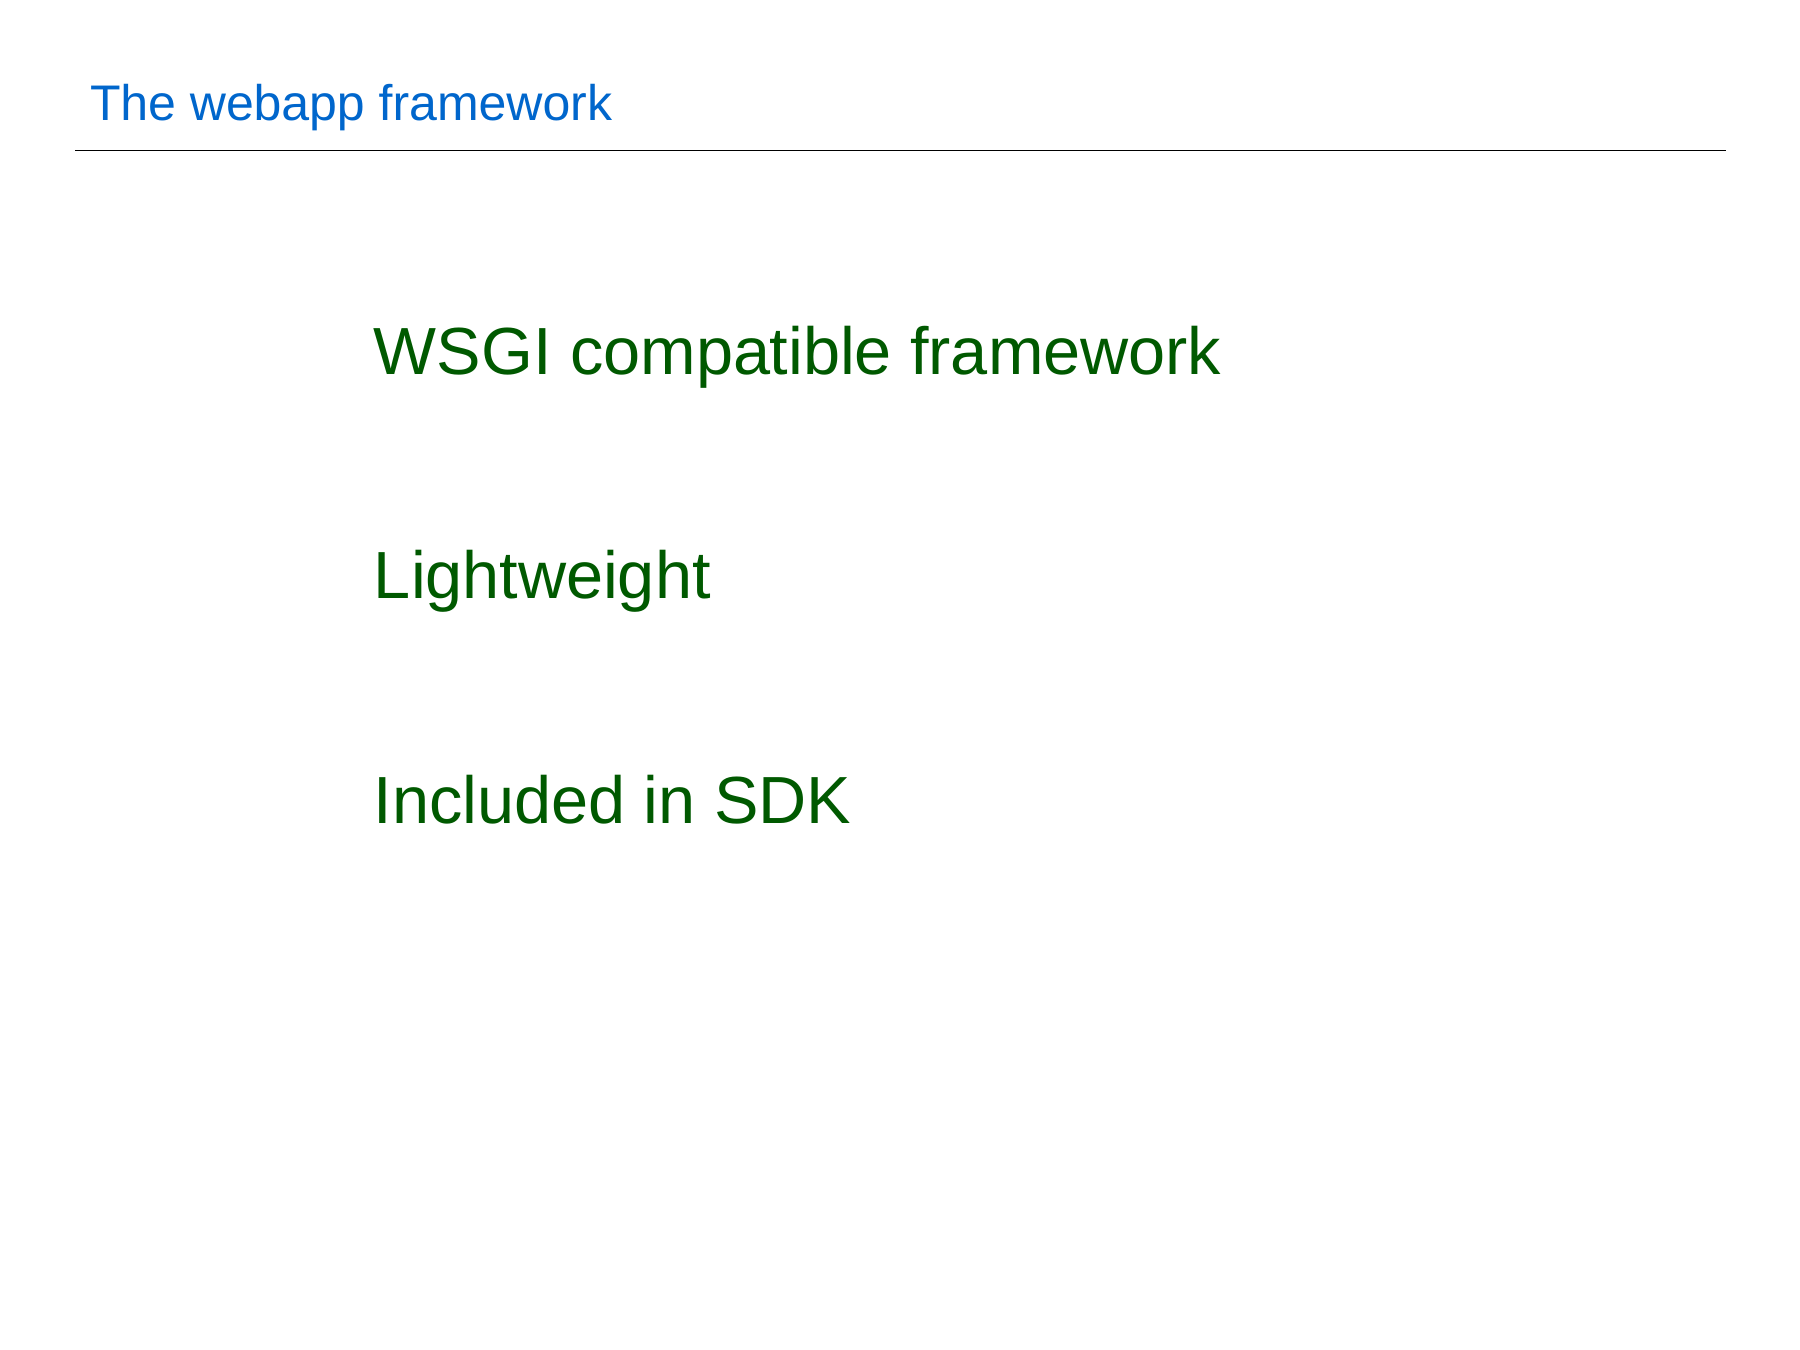

# The webapp framework
WSGI compatible framework
Lightweight
Included in SDK